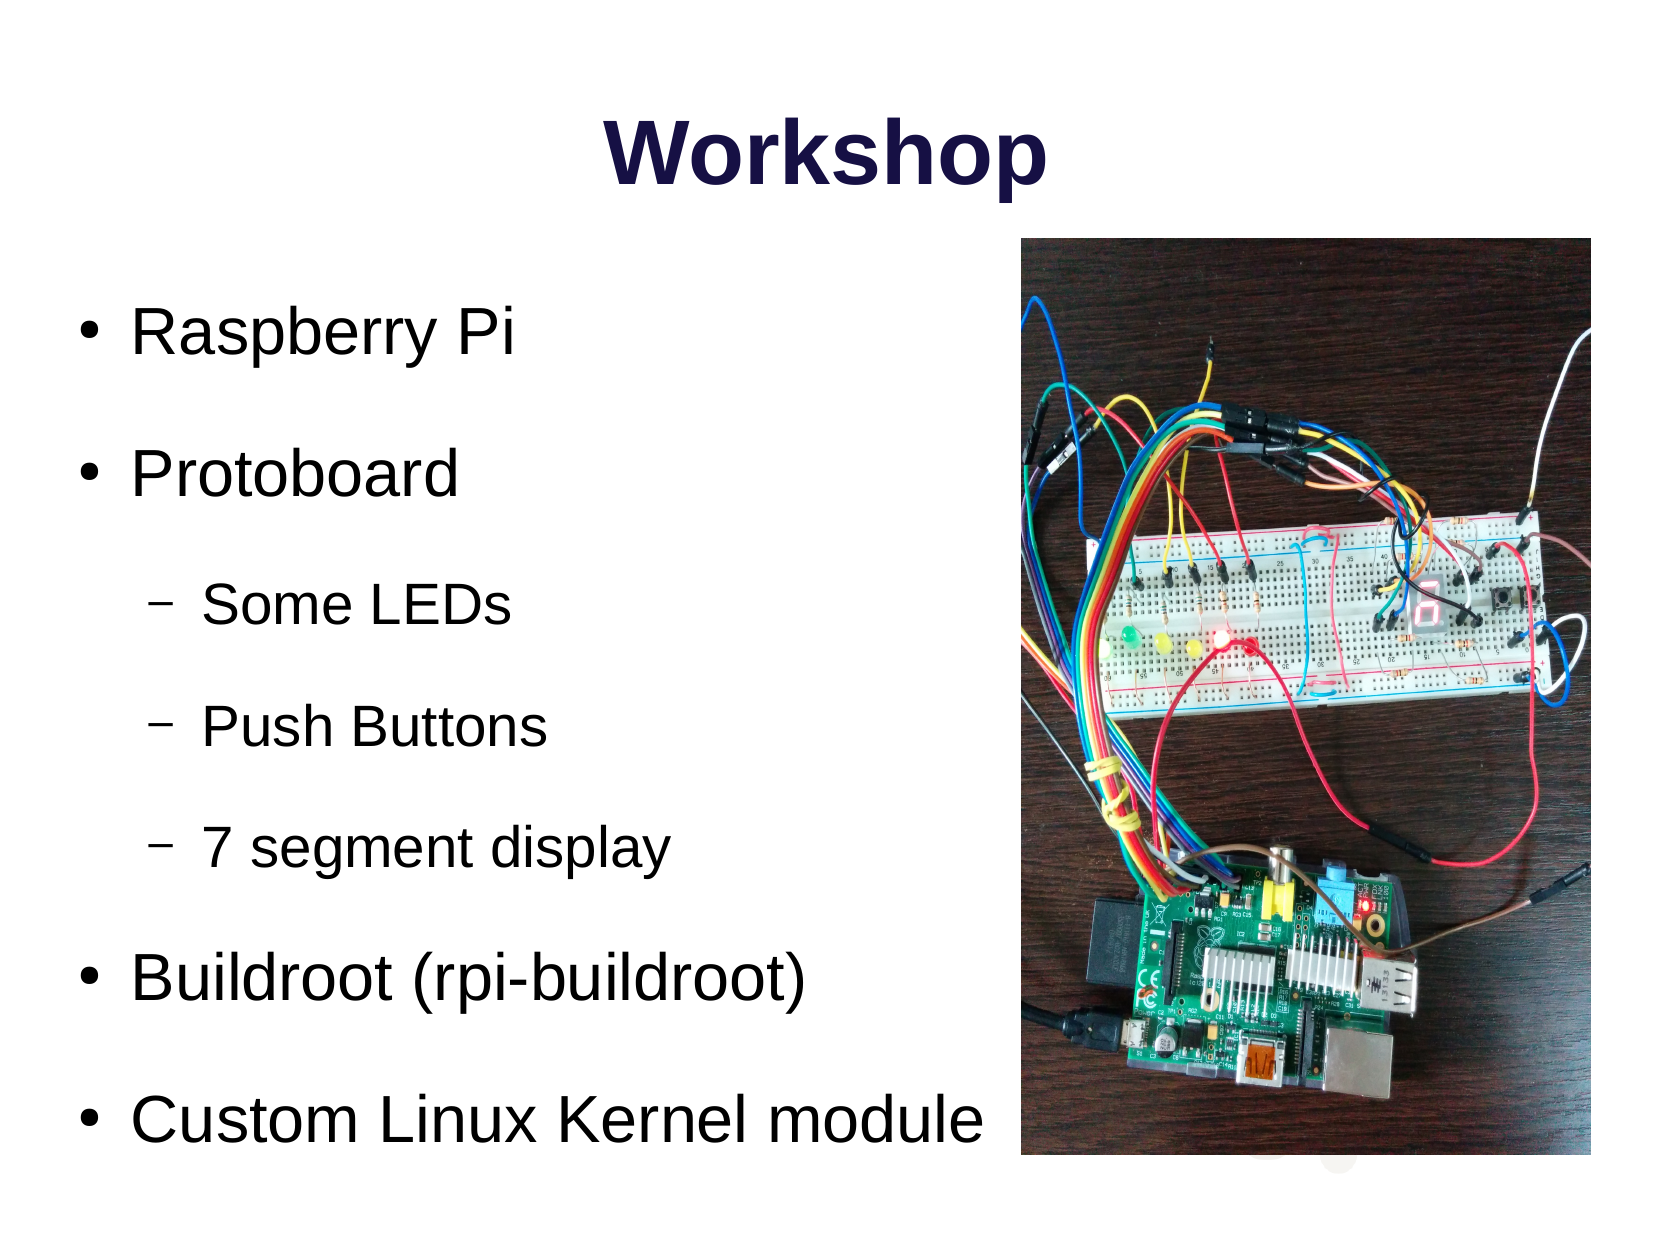

# Workshop
Raspberry Pi
Protoboard
Some LEDs
Push Buttons
7 segment display
Buildroot (rpi-buildroot)
Custom Linux Kernel module